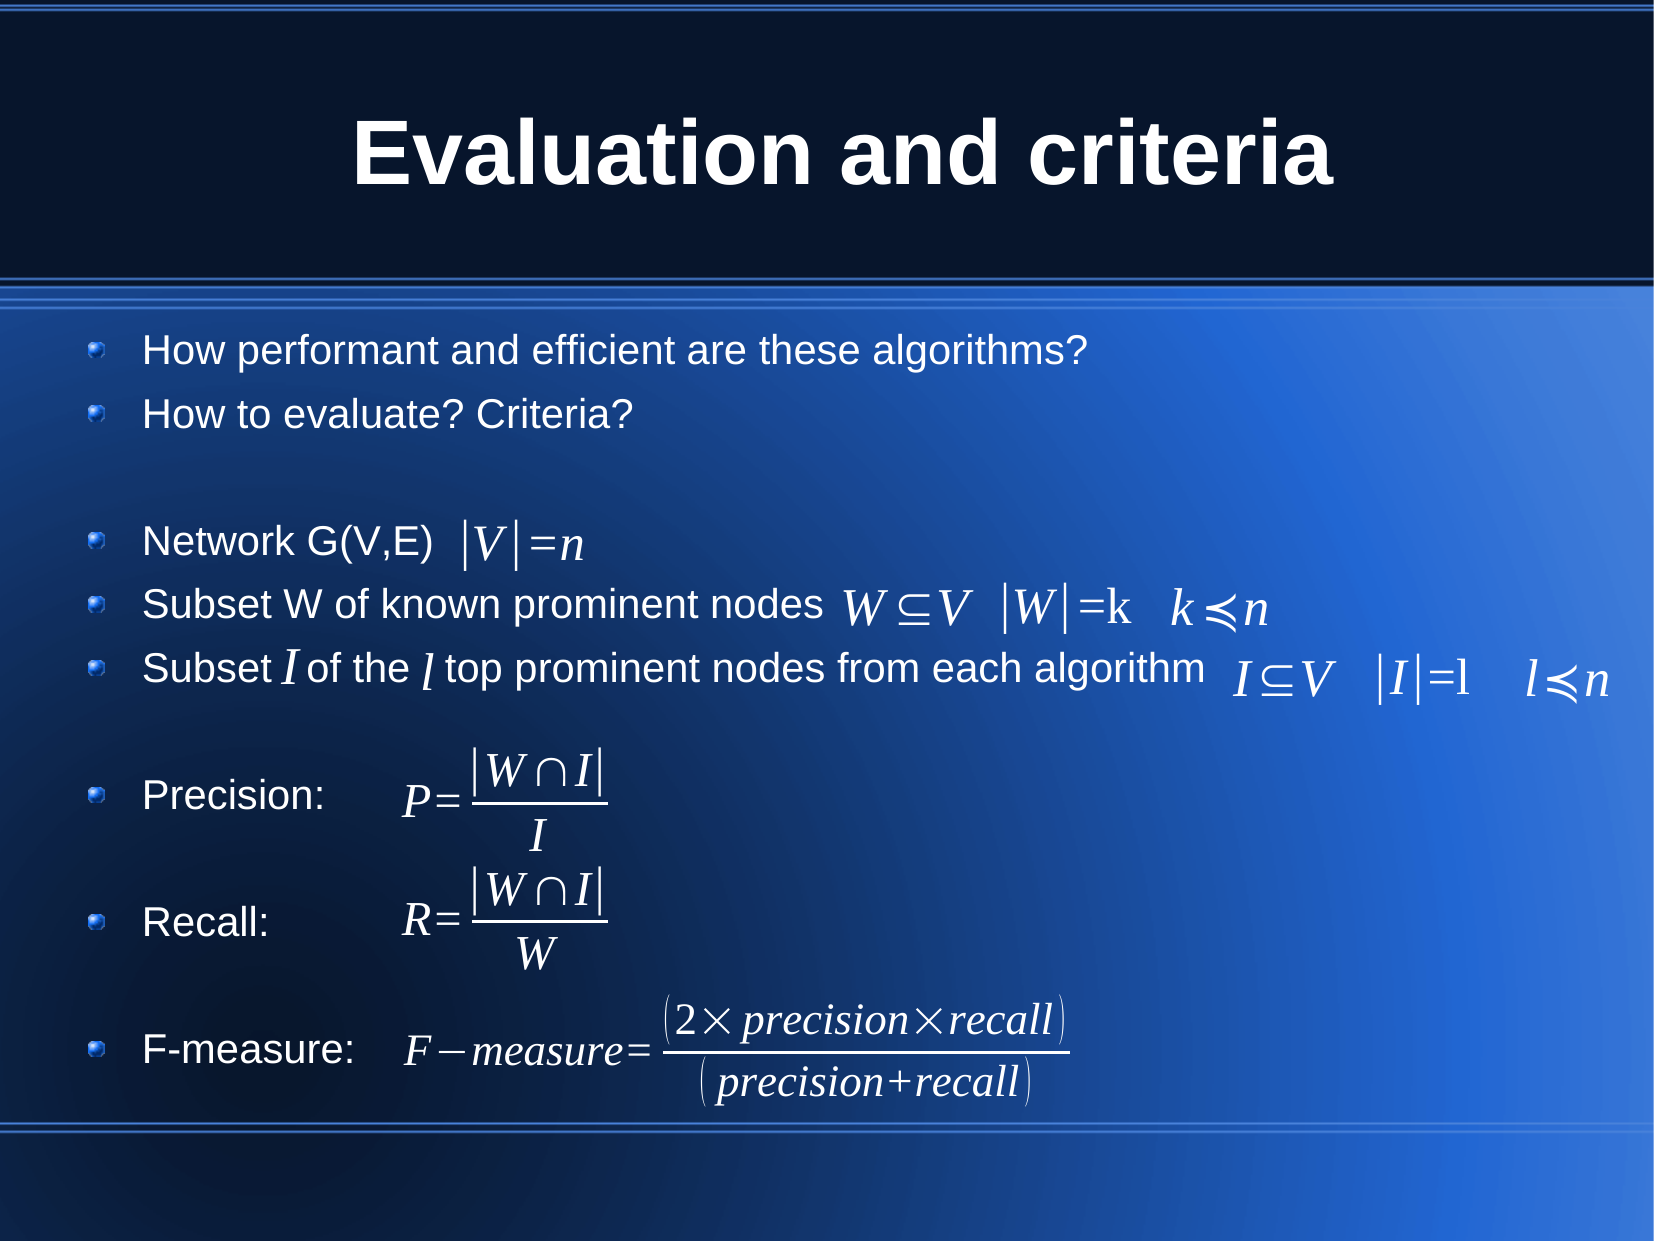

# Evaluation and criteria
How performant and efficient are these algorithms?
How to evaluate? Criteria?
Network G(V,E)
Subset W of known prominent nodes
Subset of the top prominent nodes from each algorithm
Precision:
Recall:
F-measure: